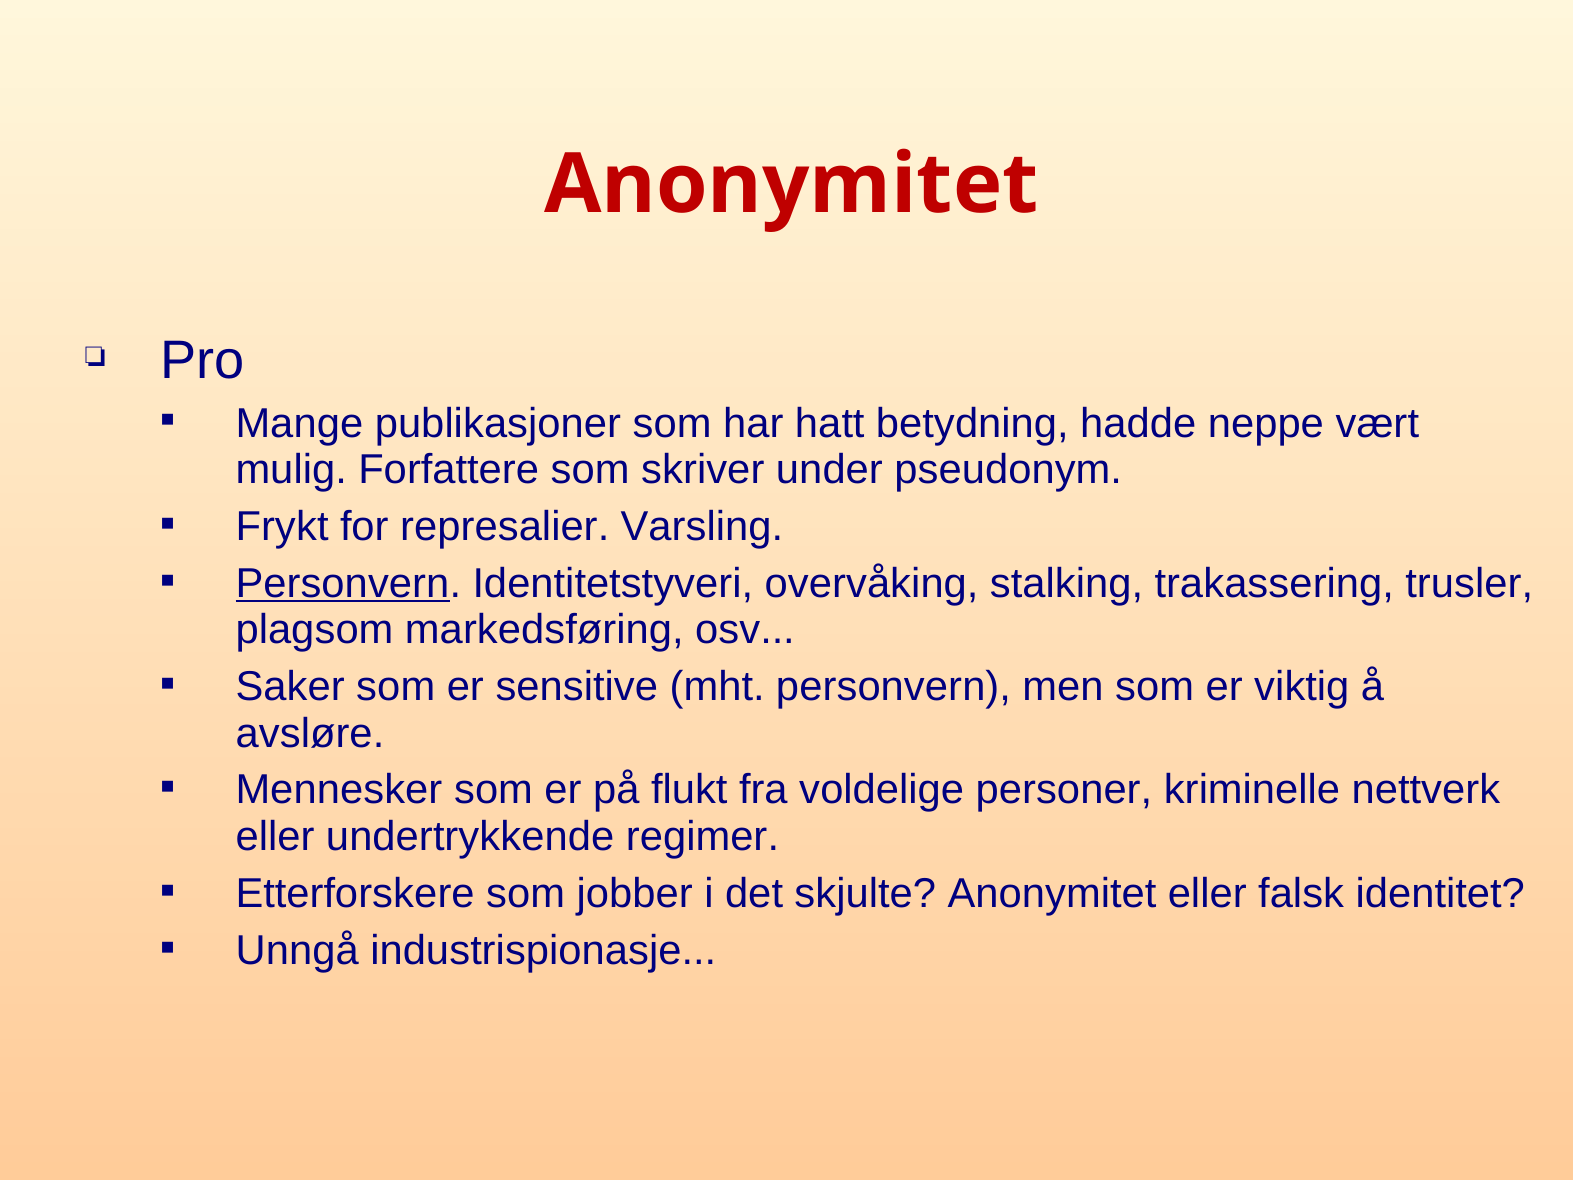

# Anonymitet
Pro
Mange publikasjoner som har hatt betydning, hadde neppe vært mulig. Forfattere som skriver under pseudonym.
Frykt for represalier. Varsling.
Personvern. Identitetstyveri, overvåking, stalking, trakassering, trusler, plagsom markedsføring, osv...
Saker som er sensitive (mht. personvern), men som er viktig å avsløre.
Mennesker som er på flukt fra voldelige personer, kriminelle nettverk eller undertrykkende regimer.
Etterforskere som jobber i det skjulte? Anonymitet eller falsk identitet?
Unngå industrispionasje...